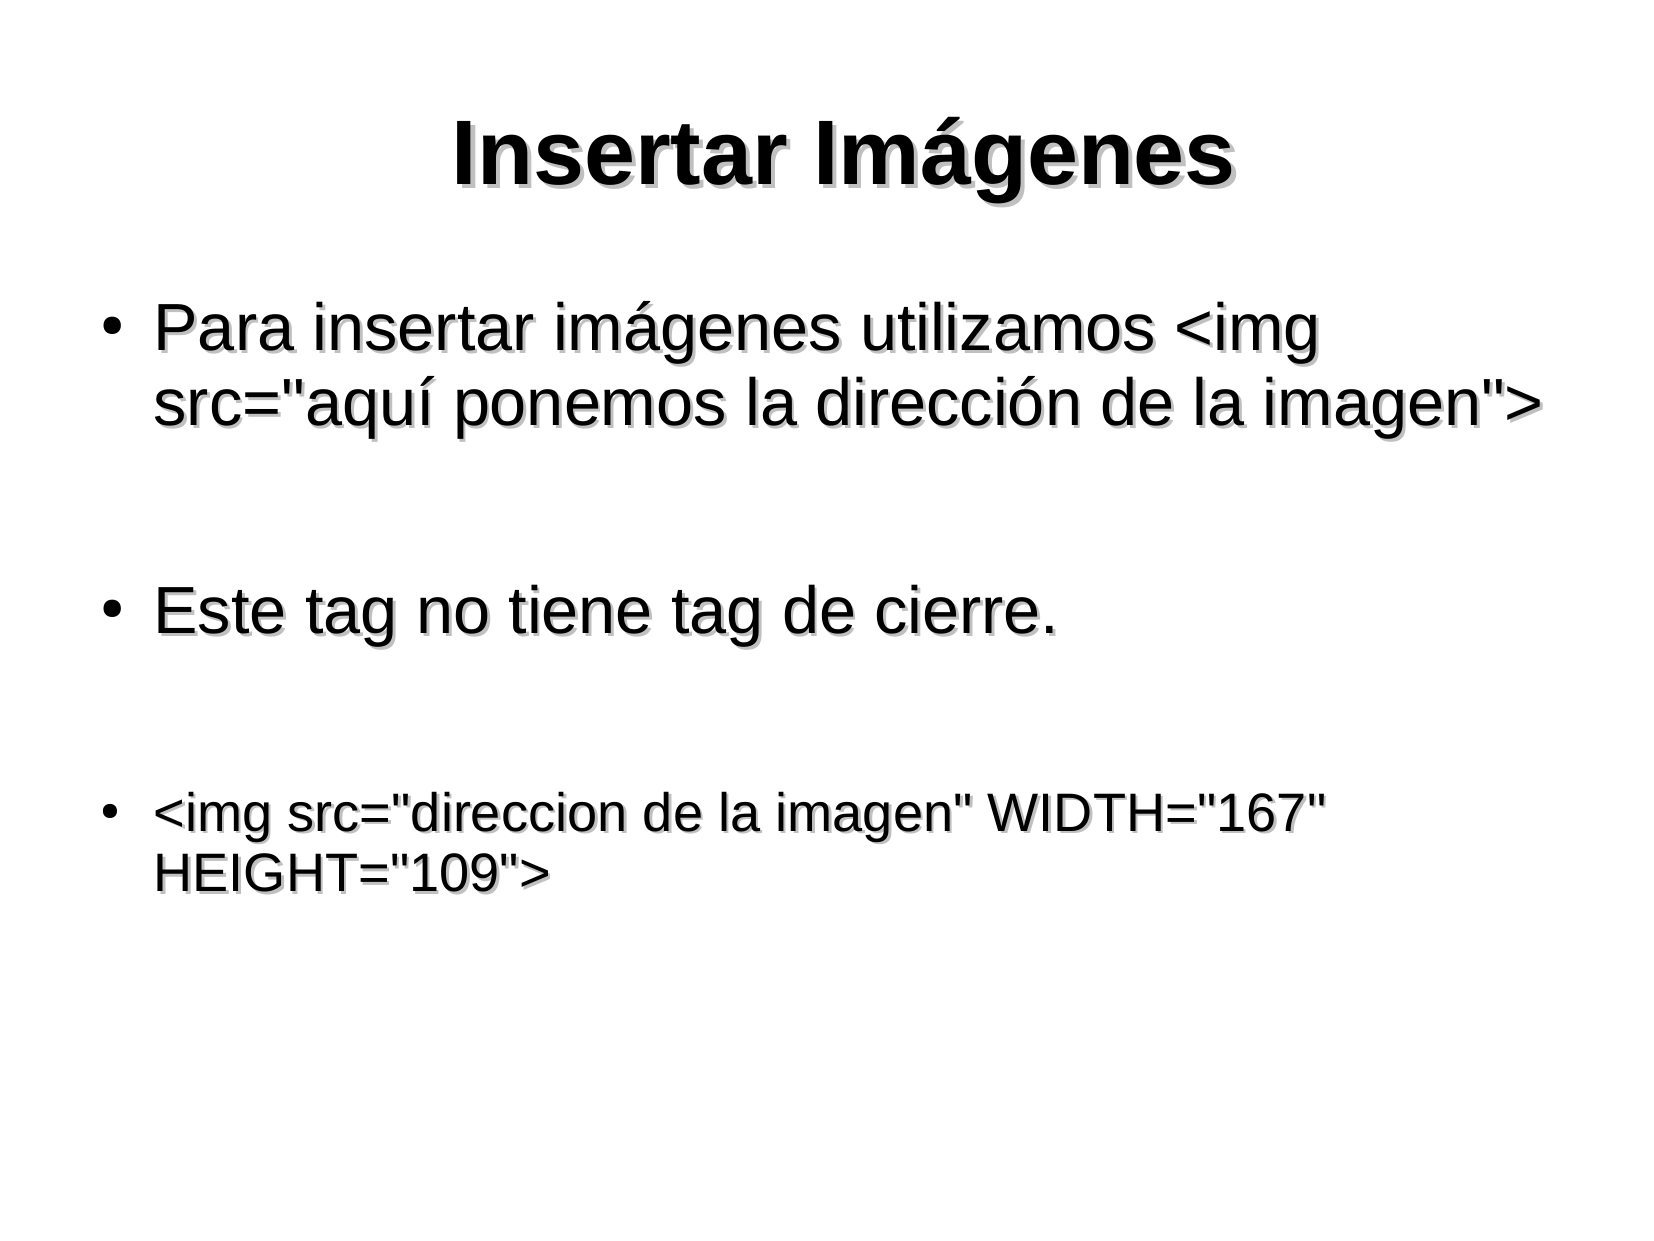

# Insertar Imágenes
Para insertar imágenes utilizamos <img src="aquí ponemos la dirección de la imagen">
Este tag no tiene tag de cierre.
<img src="direccion de la imagen" WIDTH="167" HEIGHT="109">